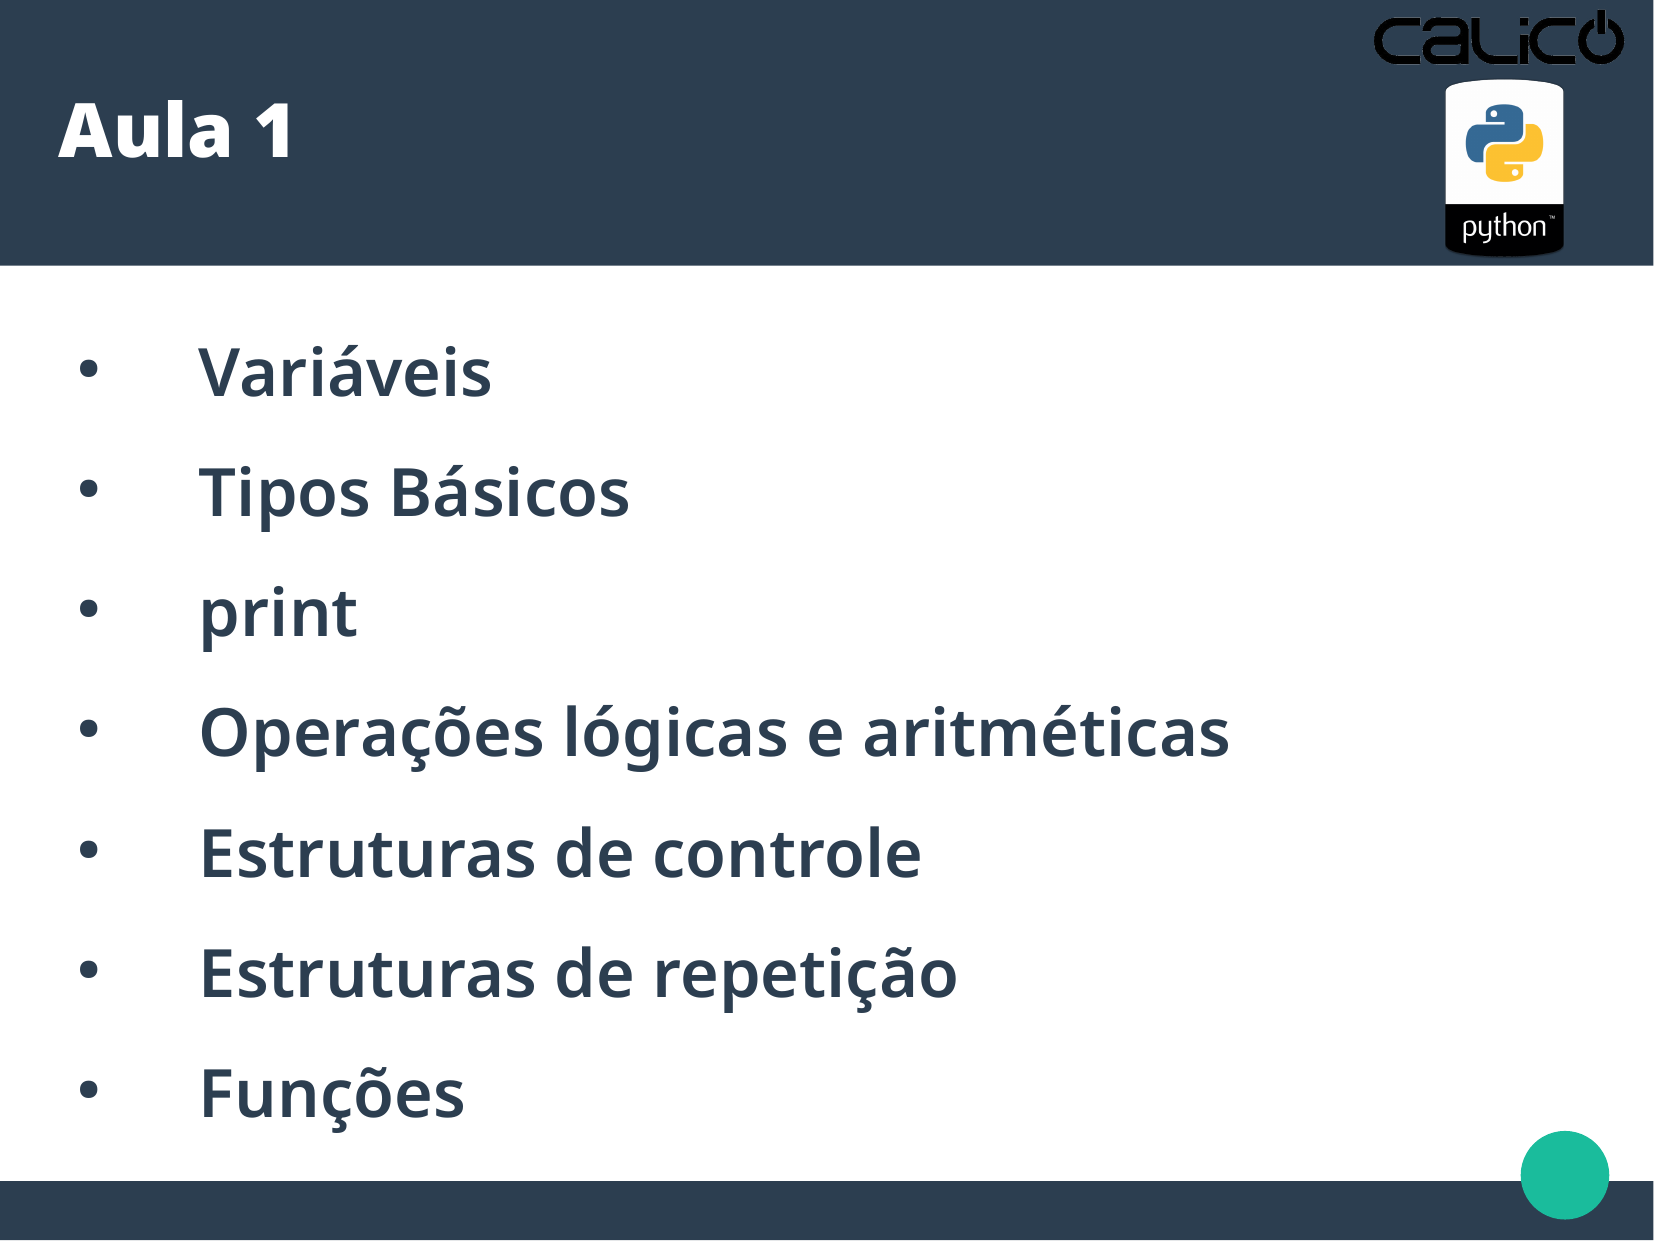

# Aula 1
 Variáveis
 Tipos Básicos
 print
 Operações lógicas e aritméticas
 Estruturas de controle
 Estruturas de repetição
 Funções